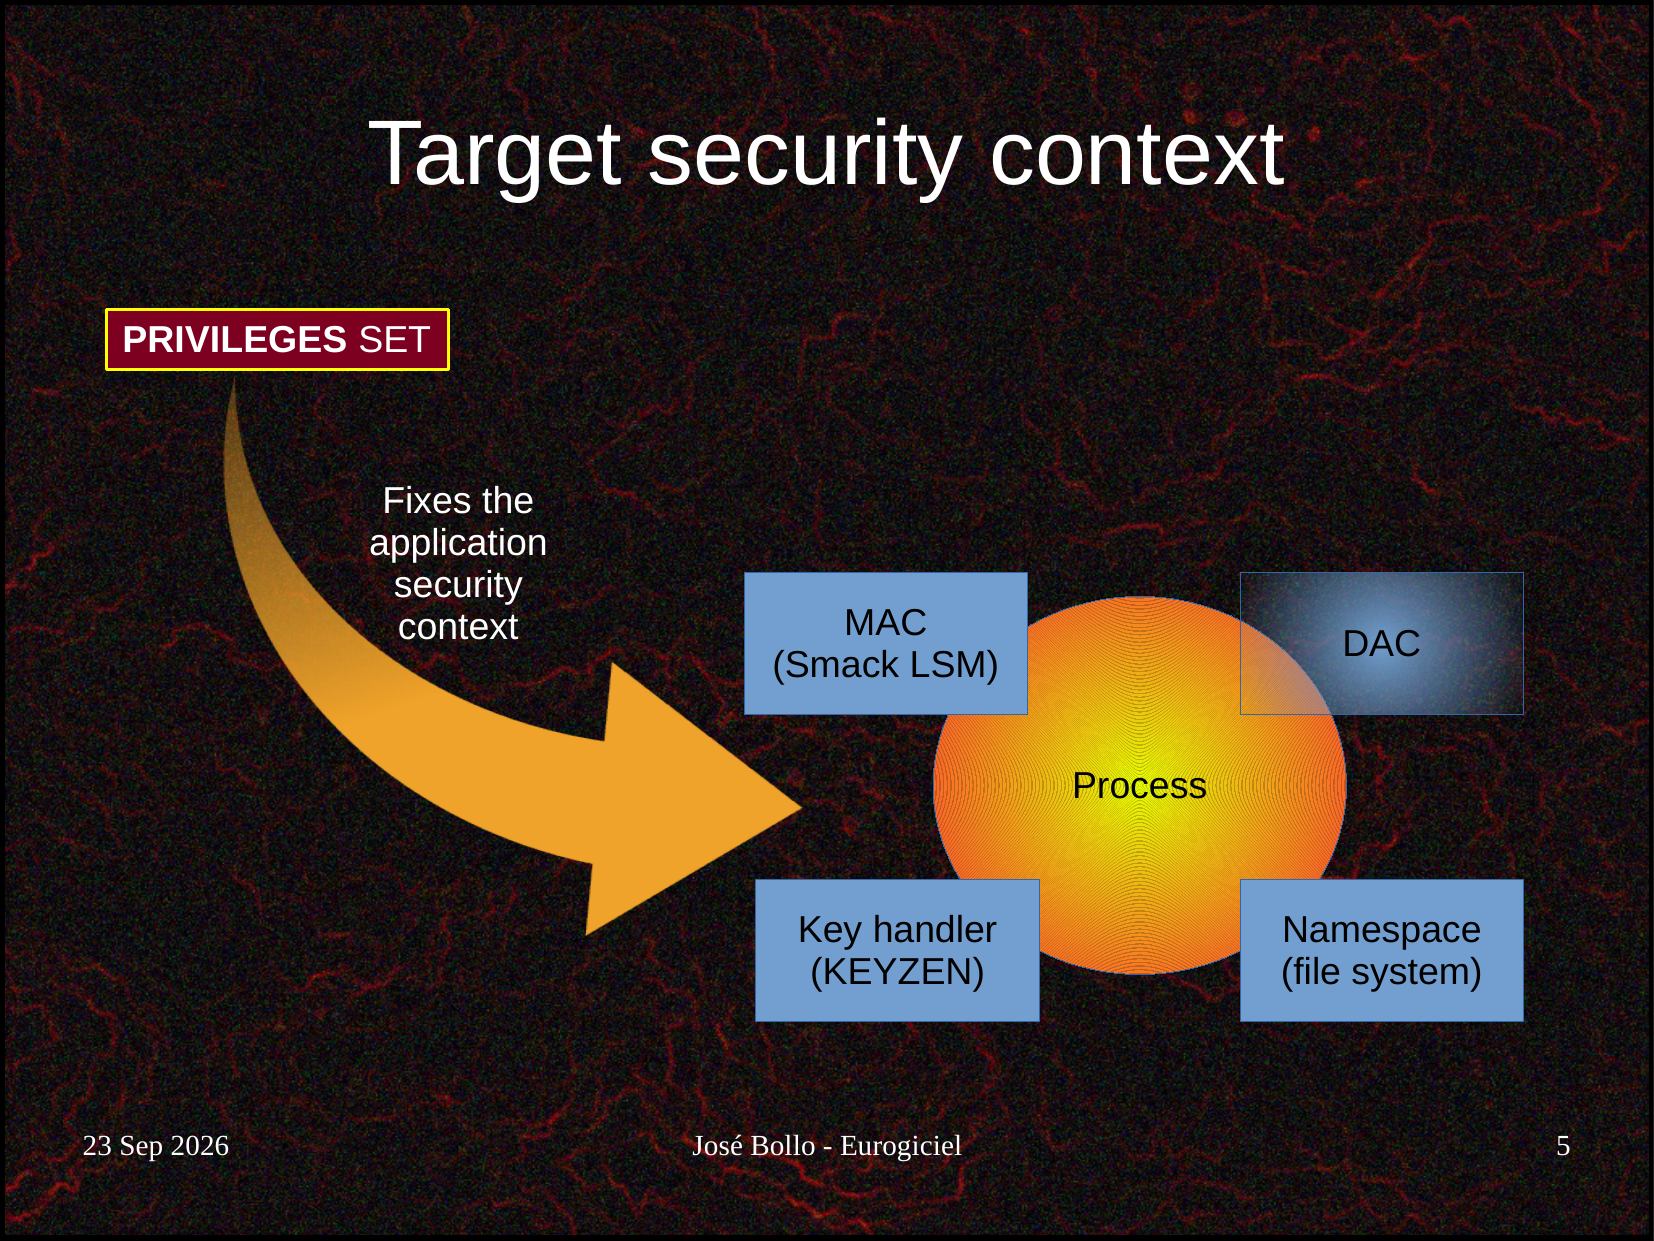

# Target security context
PRIVILEGES SET
Fixes the application security context
MAC
(Smack LSM)
DAC
Process
Key handler
(KEYZEN)
Namespace
(file system)
José Bollo - Eurogiciel
5